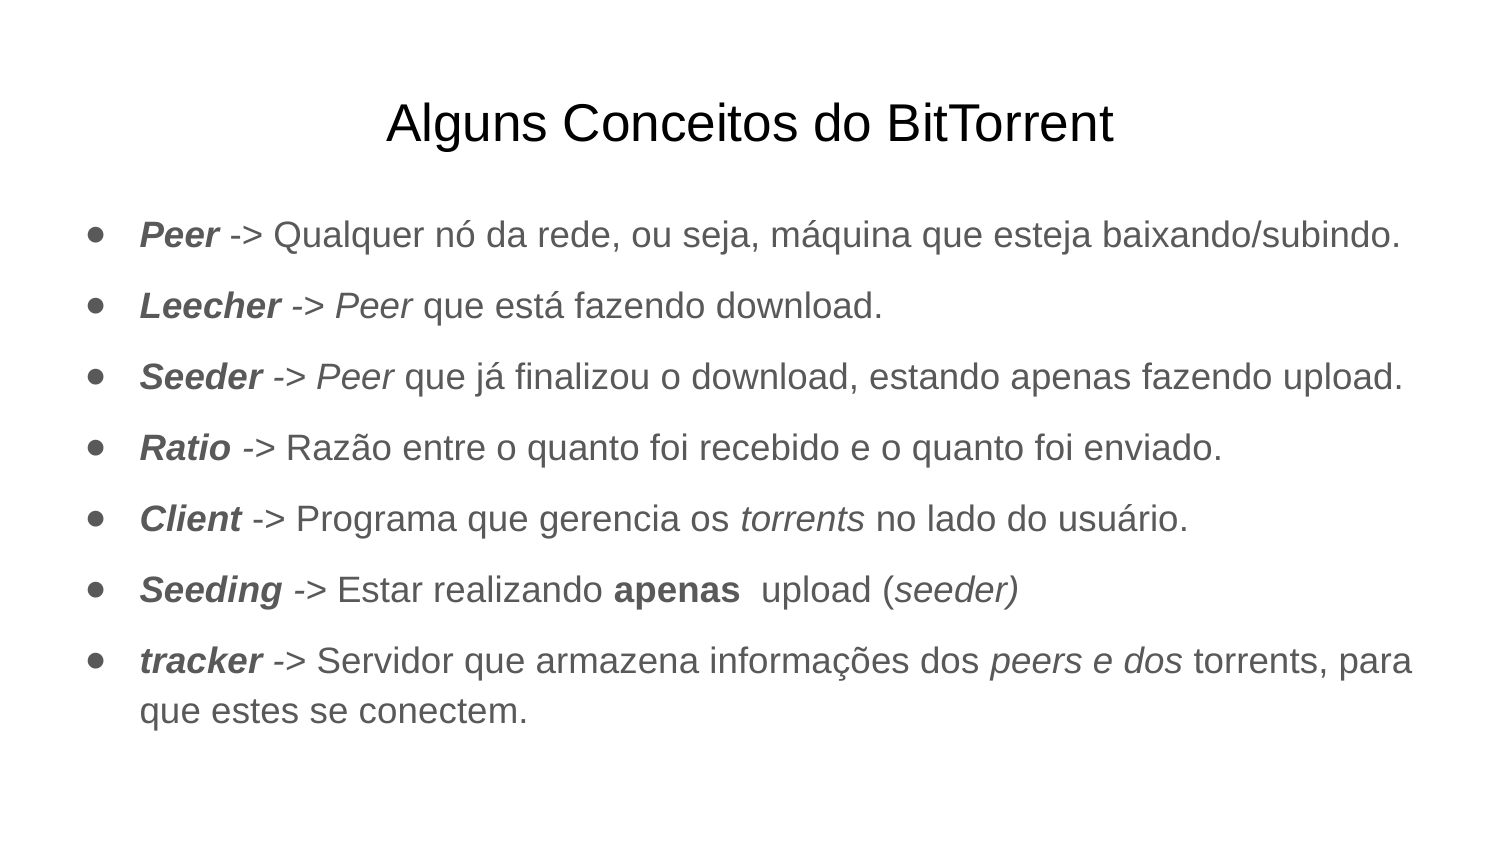

# Alguns Conceitos do BitTorrent
Peer -> Qualquer nó da rede, ou seja, máquina que esteja baixando/subindo.
Leecher -> Peer que está fazendo download.
Seeder -> Peer que já finalizou o download, estando apenas fazendo upload.
Ratio -> Razão entre o quanto foi recebido e o quanto foi enviado.
Client -> Programa que gerencia os torrents no lado do usuário.
Seeding -> Estar realizando apenas upload (seeder)
tracker -> Servidor que armazena informações dos peers e dos torrents, para que estes se conectem.